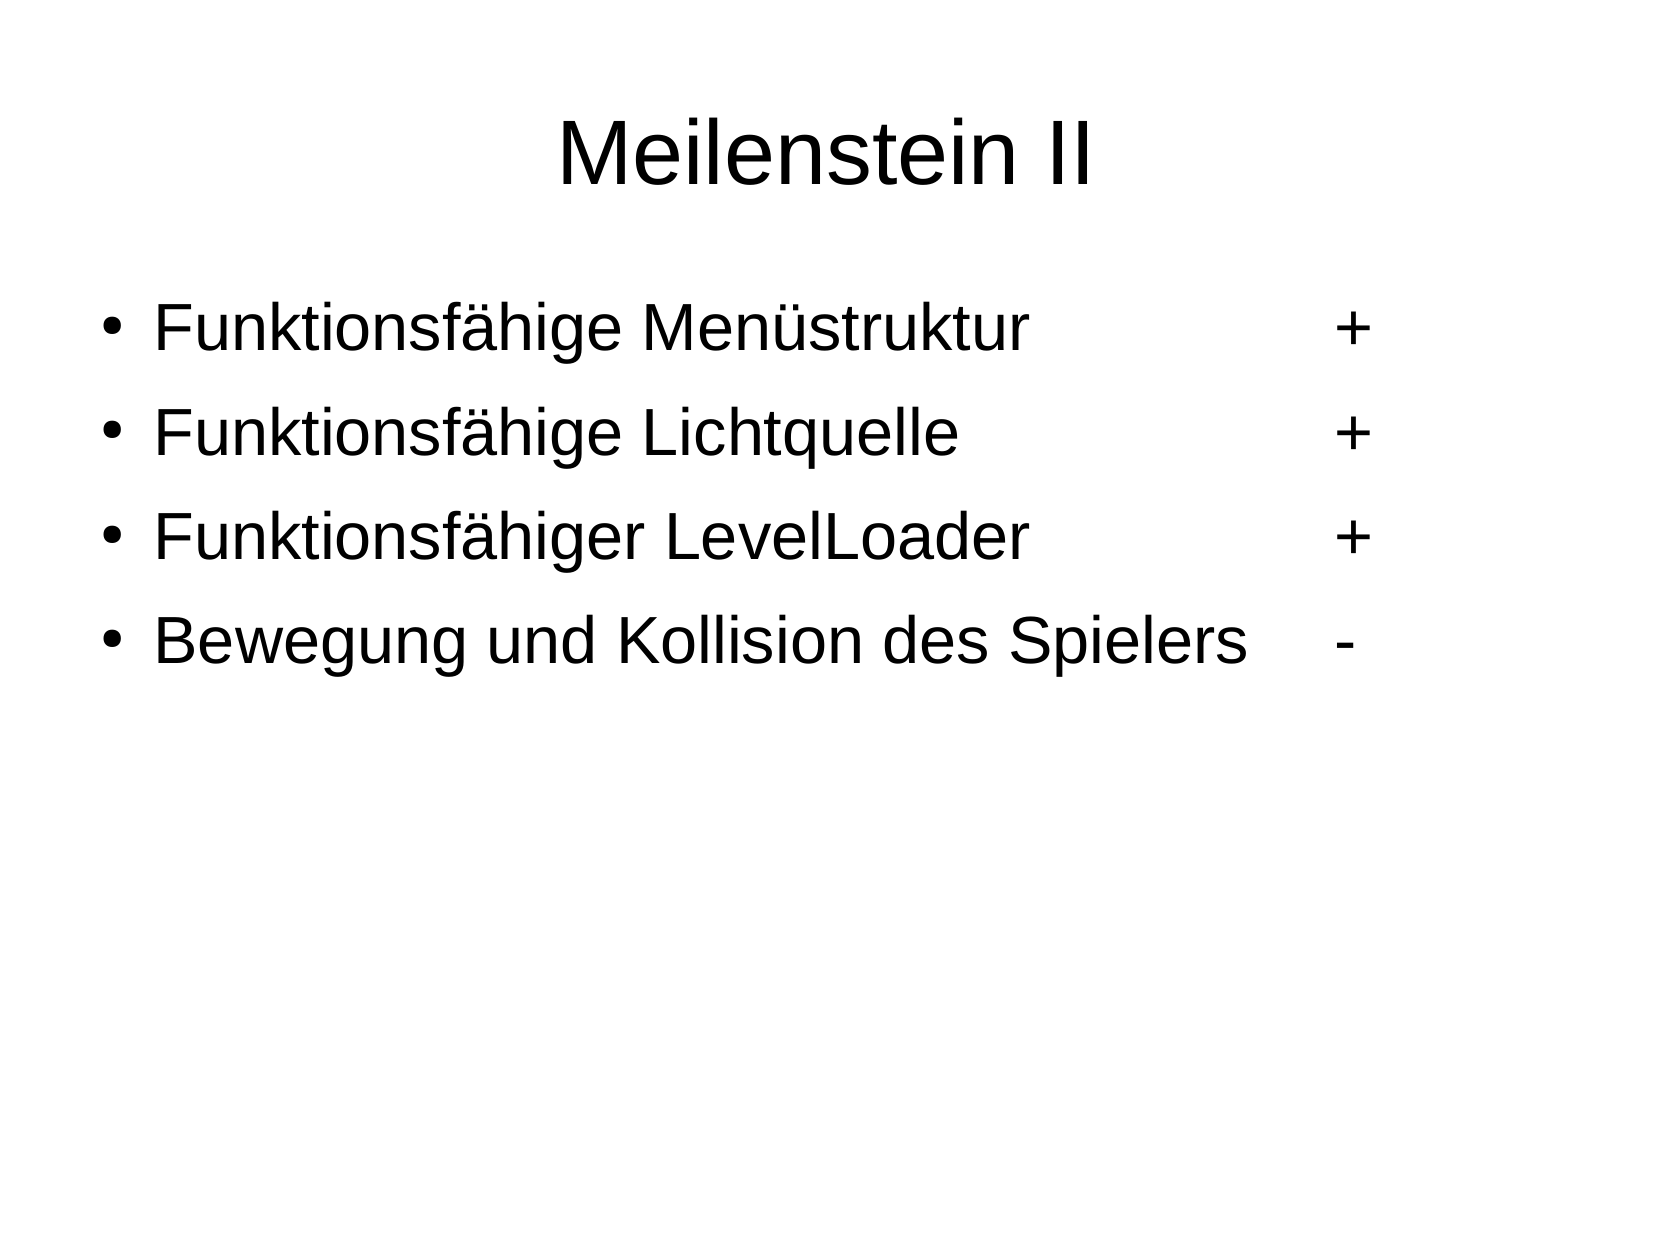

# Meilenstein II
Funktionsfähige Menüstruktur					+
Funktionsfähige Lichtquelle						+
Funktionsfähiger LevelLoader					+
Bewegung und Kollision des Spielers		-